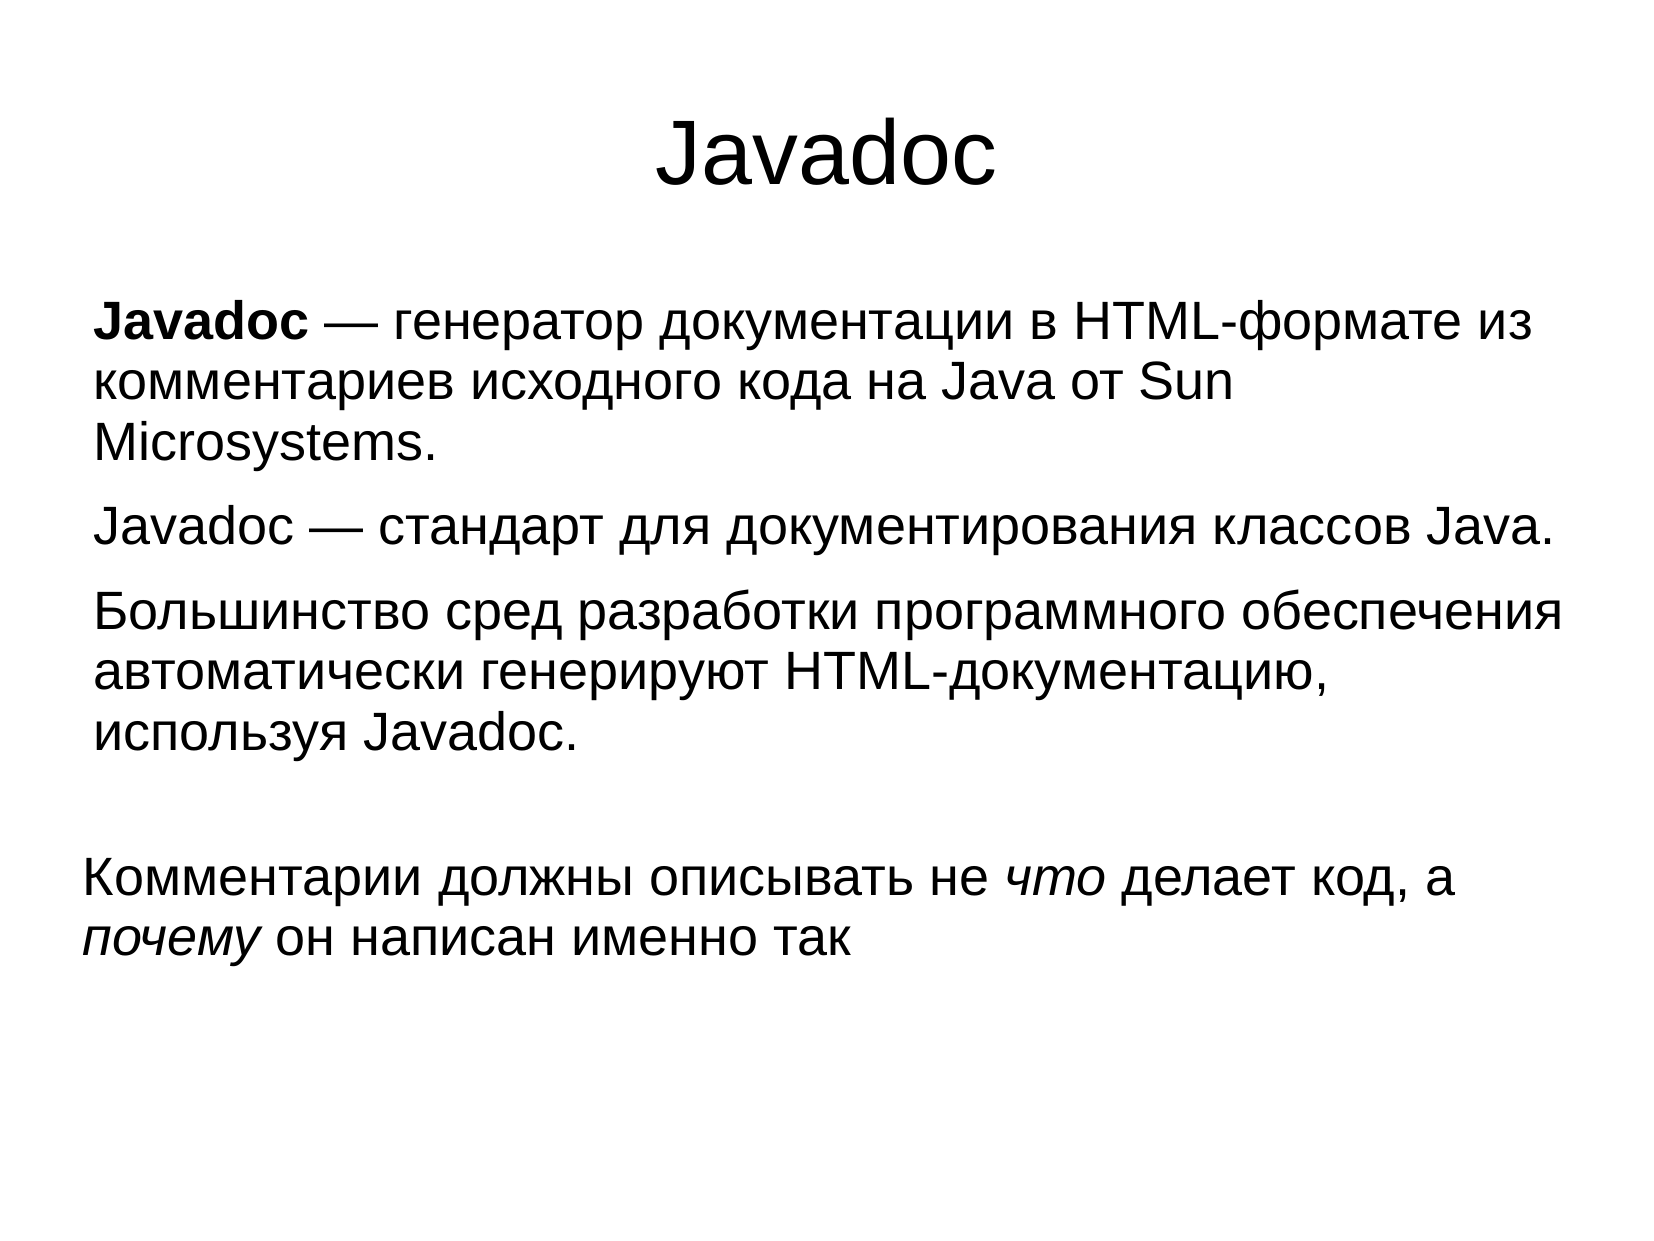

# Javadoc
Javadoc — генератор документации в HTML-формате из комментариев исходного кода на Java от Sun Microsystems.
Javadoc — стандарт для документирования классов Java.
Большинство cред разработки программного обеспечения автоматически генерируют HTML-документацию, используя Javadoc.
Комментарии должны описывать не что делает код, а почему он написан именно так